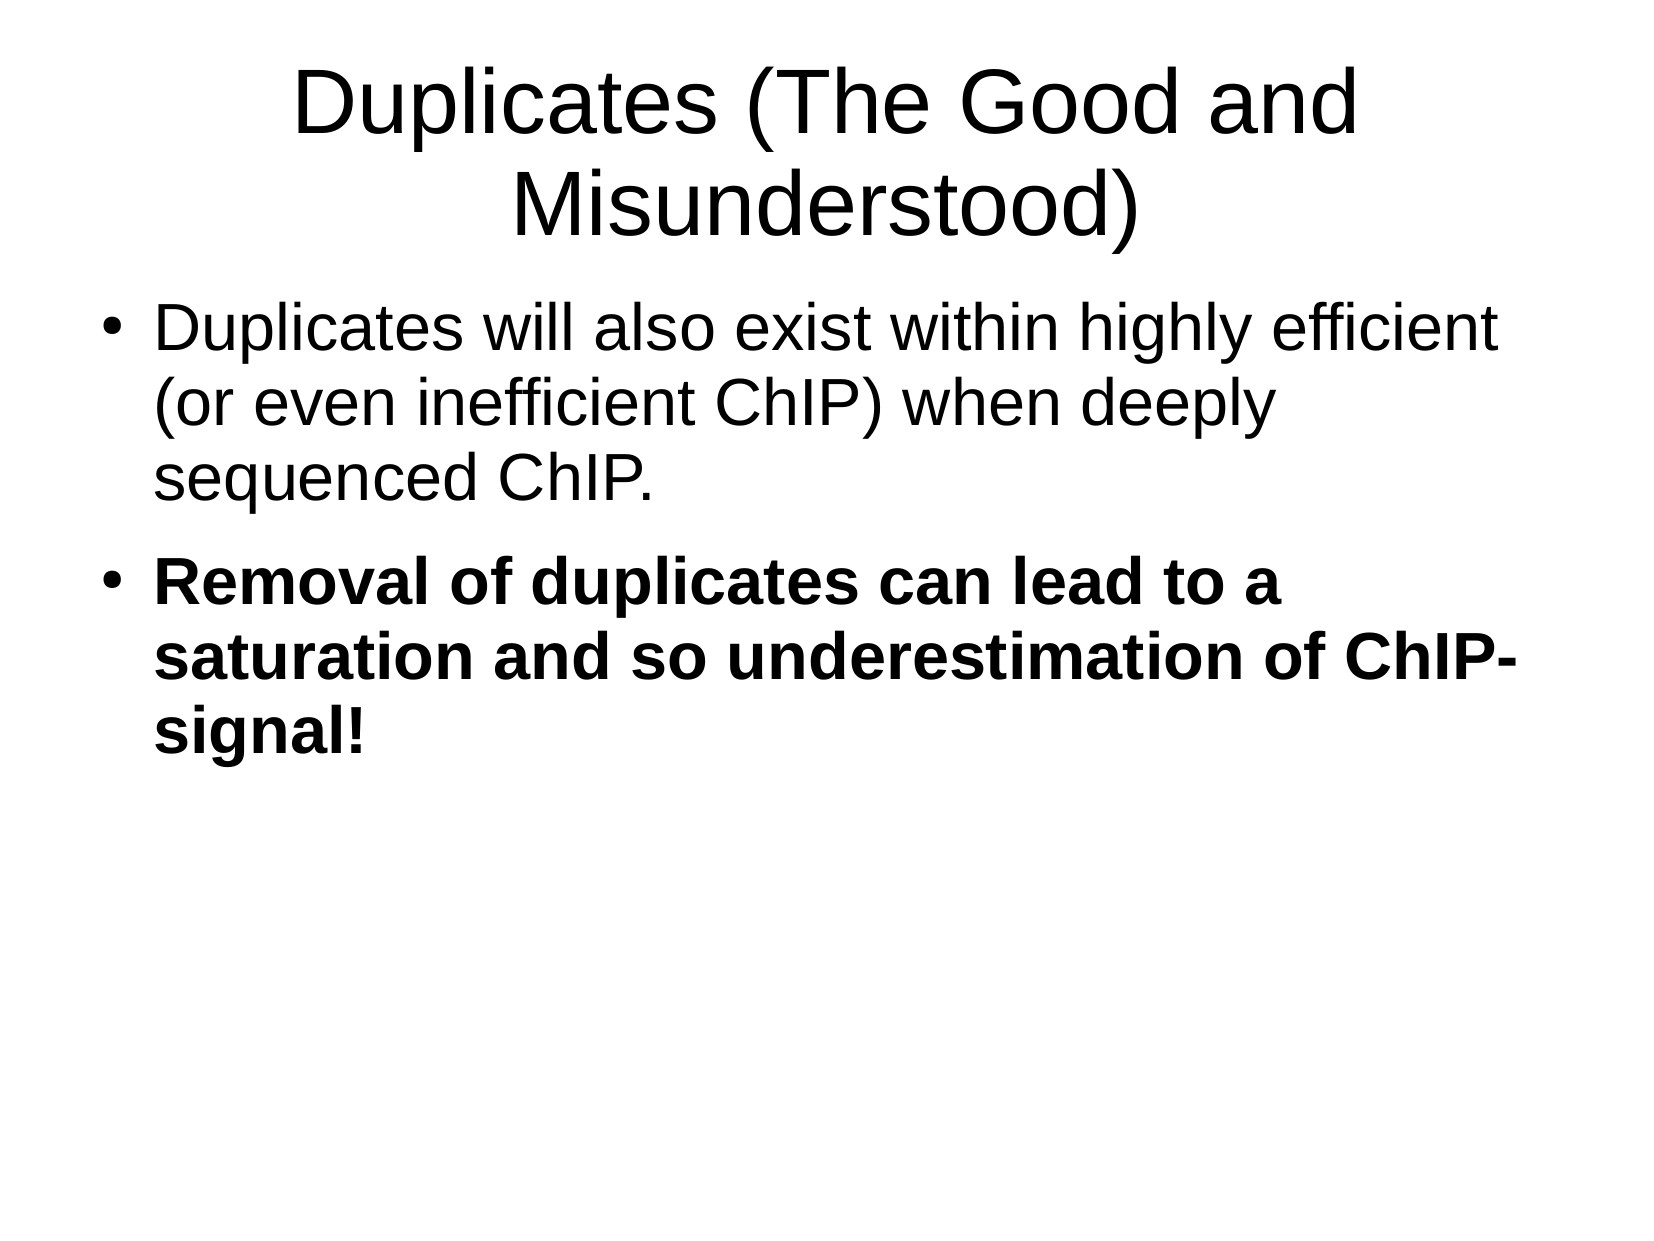

# Duplicates (The Good and Misunderstood)
Duplicates will also exist within highly efficient (or even inefficient ChIP) when deeply sequenced ChIP.
Removal of duplicates can lead to a saturation and so underestimation of ChIP-signal!